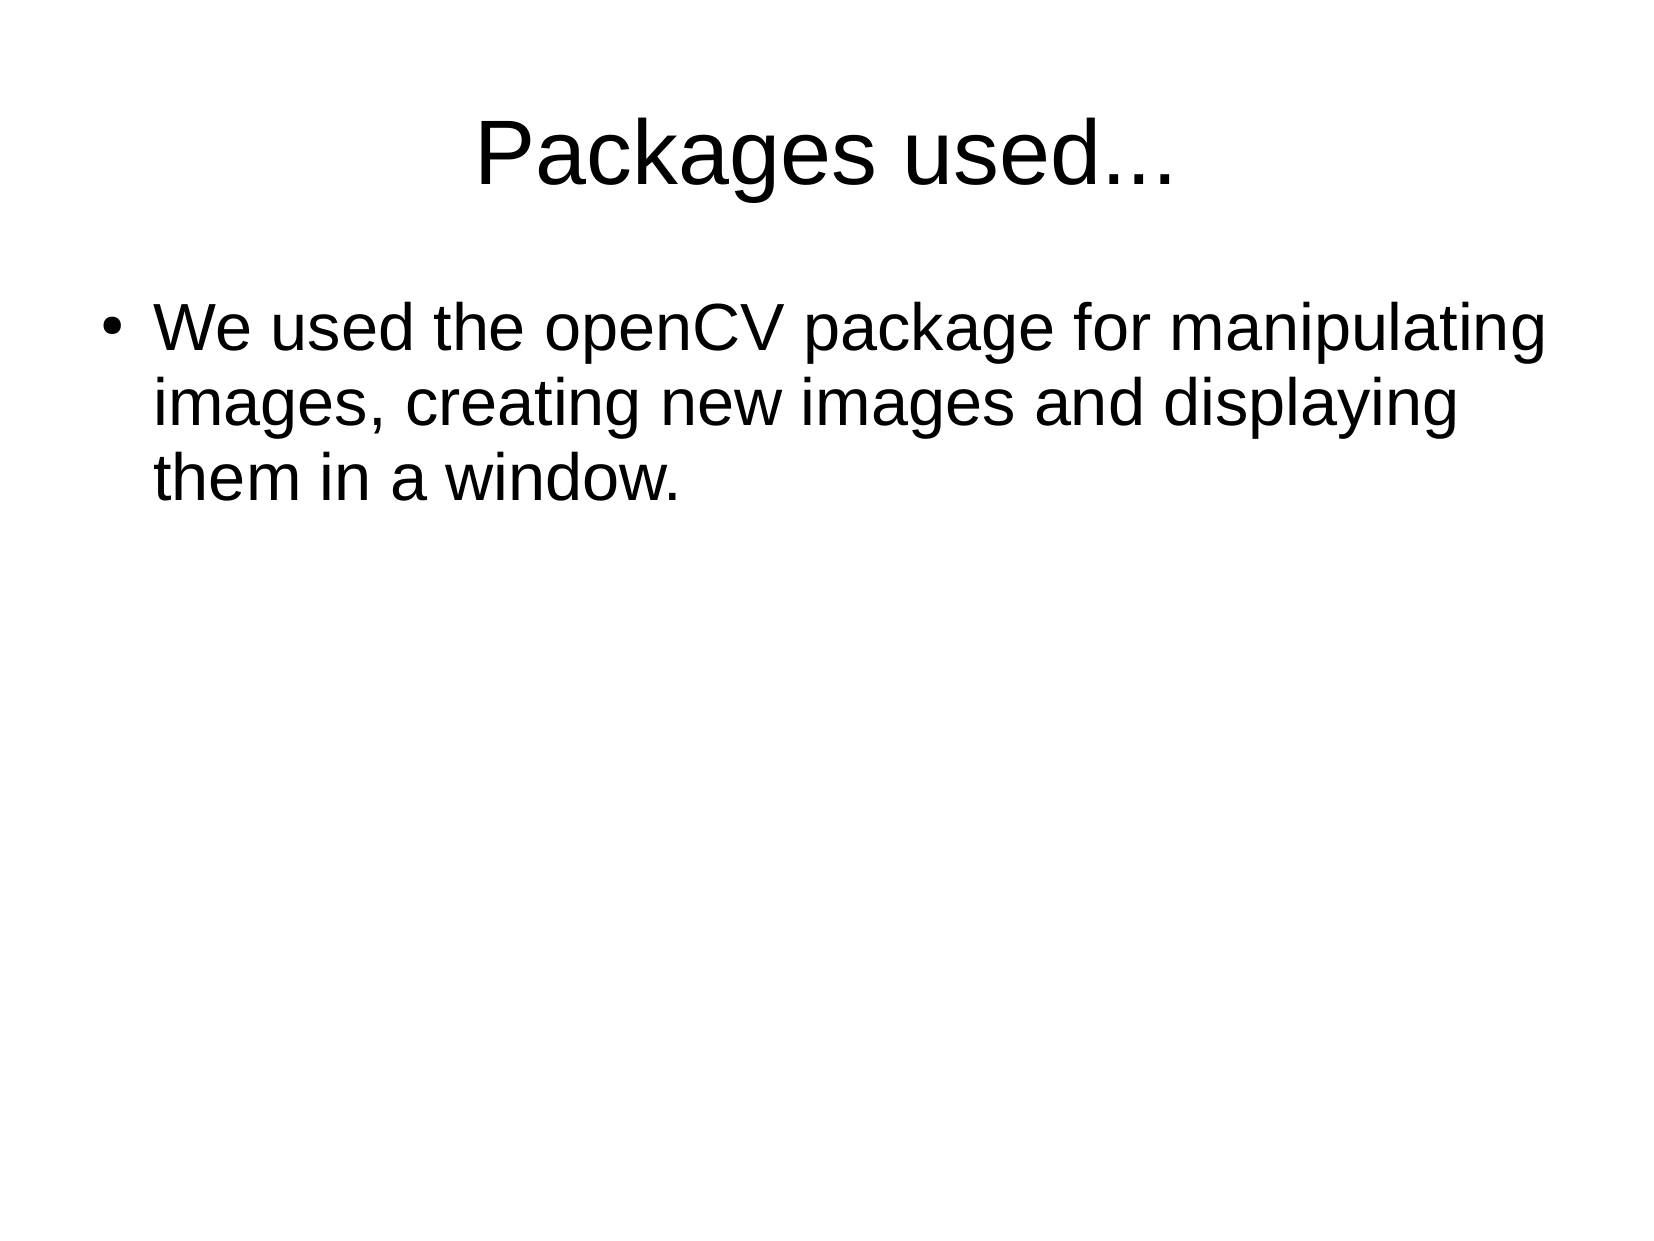

# Packages used...
We used the openCV package for manipulating images, creating new images and displaying them in a window.